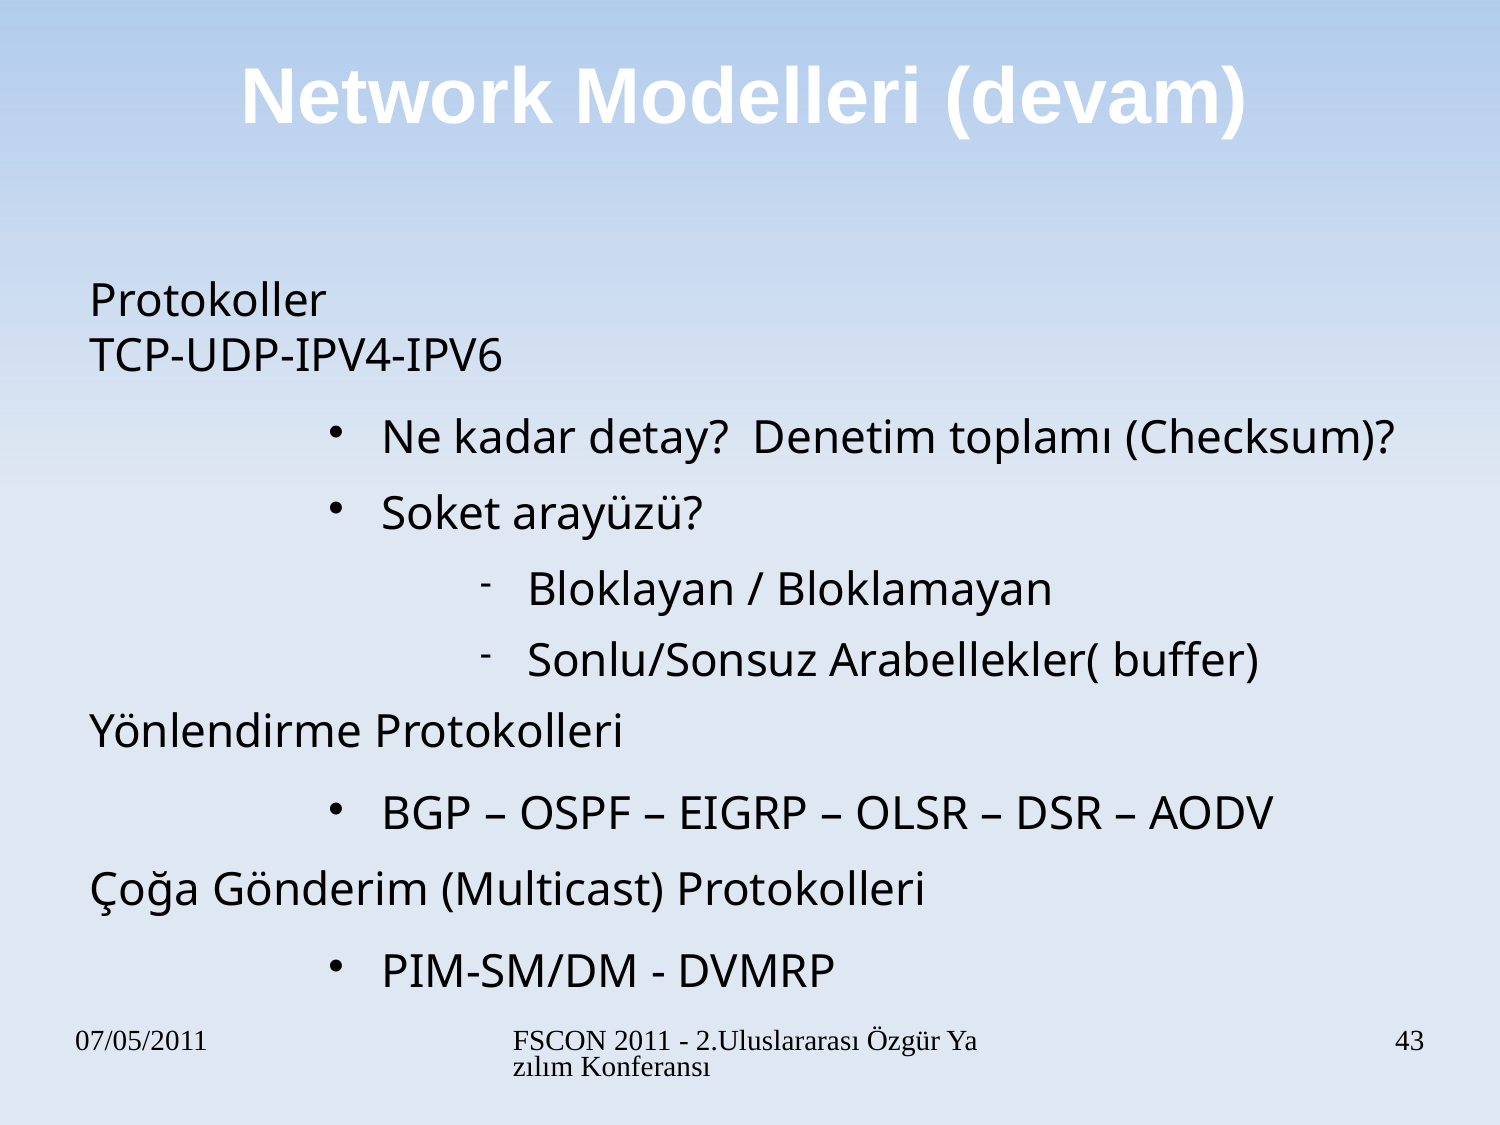

Network Modelleri (devam)
# Protokoller
TCP-UDP-IPV4-IPV6
Ne kadar detay? Denetim toplamı (Checksum)?
Soket arayüzü?
Bloklayan / Bloklamayan
Sonlu/Sonsuz Arabellekler( buffer)
Yönlendirme Protokolleri
BGP – OSPF – EIGRP – OLSR – DSR – AODV
Çoğa Gönderim (Multicast) Protokolleri
PIM-SM/DM - DVMRP
07/05/2011
FSCON 2011 - 2.Uluslararası Özgür Yazılım Konferansı
43